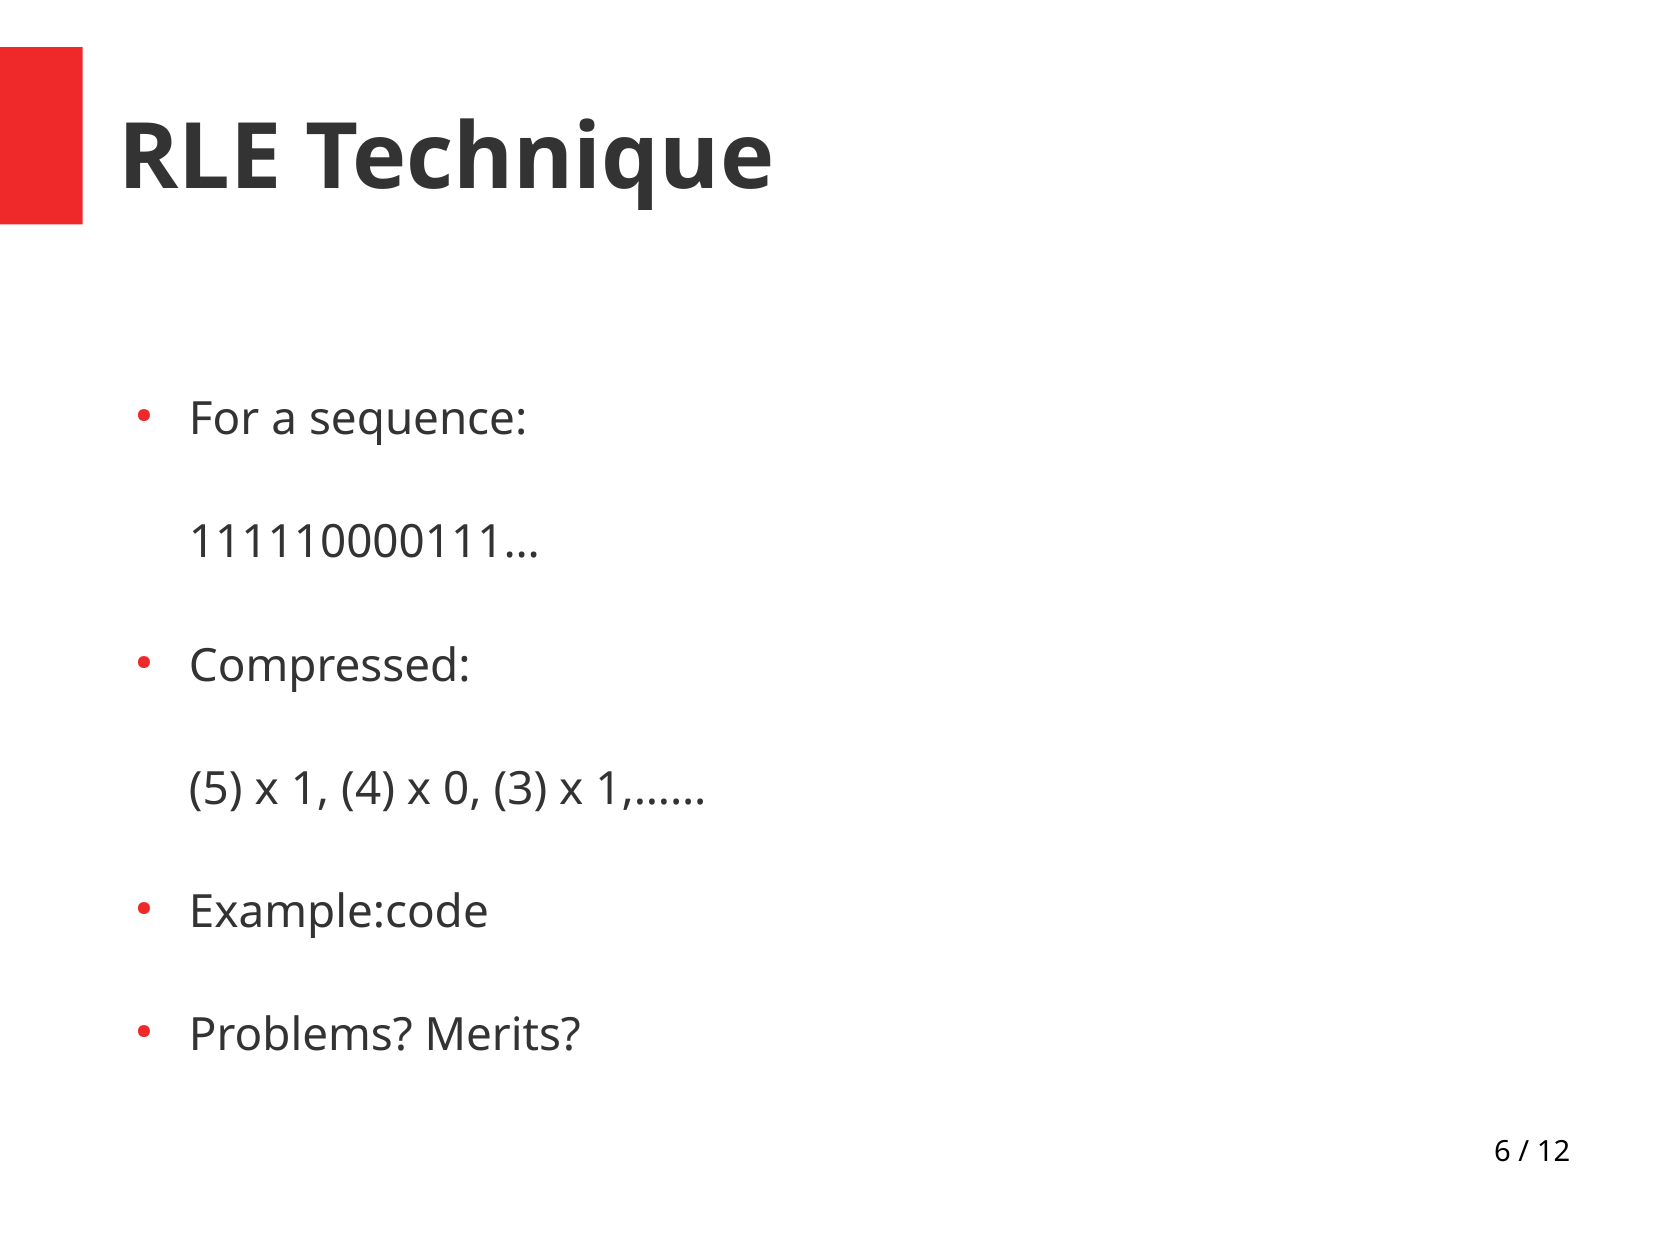

# RLE Technique
For a sequence:
111110000111…
Compressed:
(5) x 1, (4) x 0, (3) x 1,……
Example:code
Problems? Merits?
6